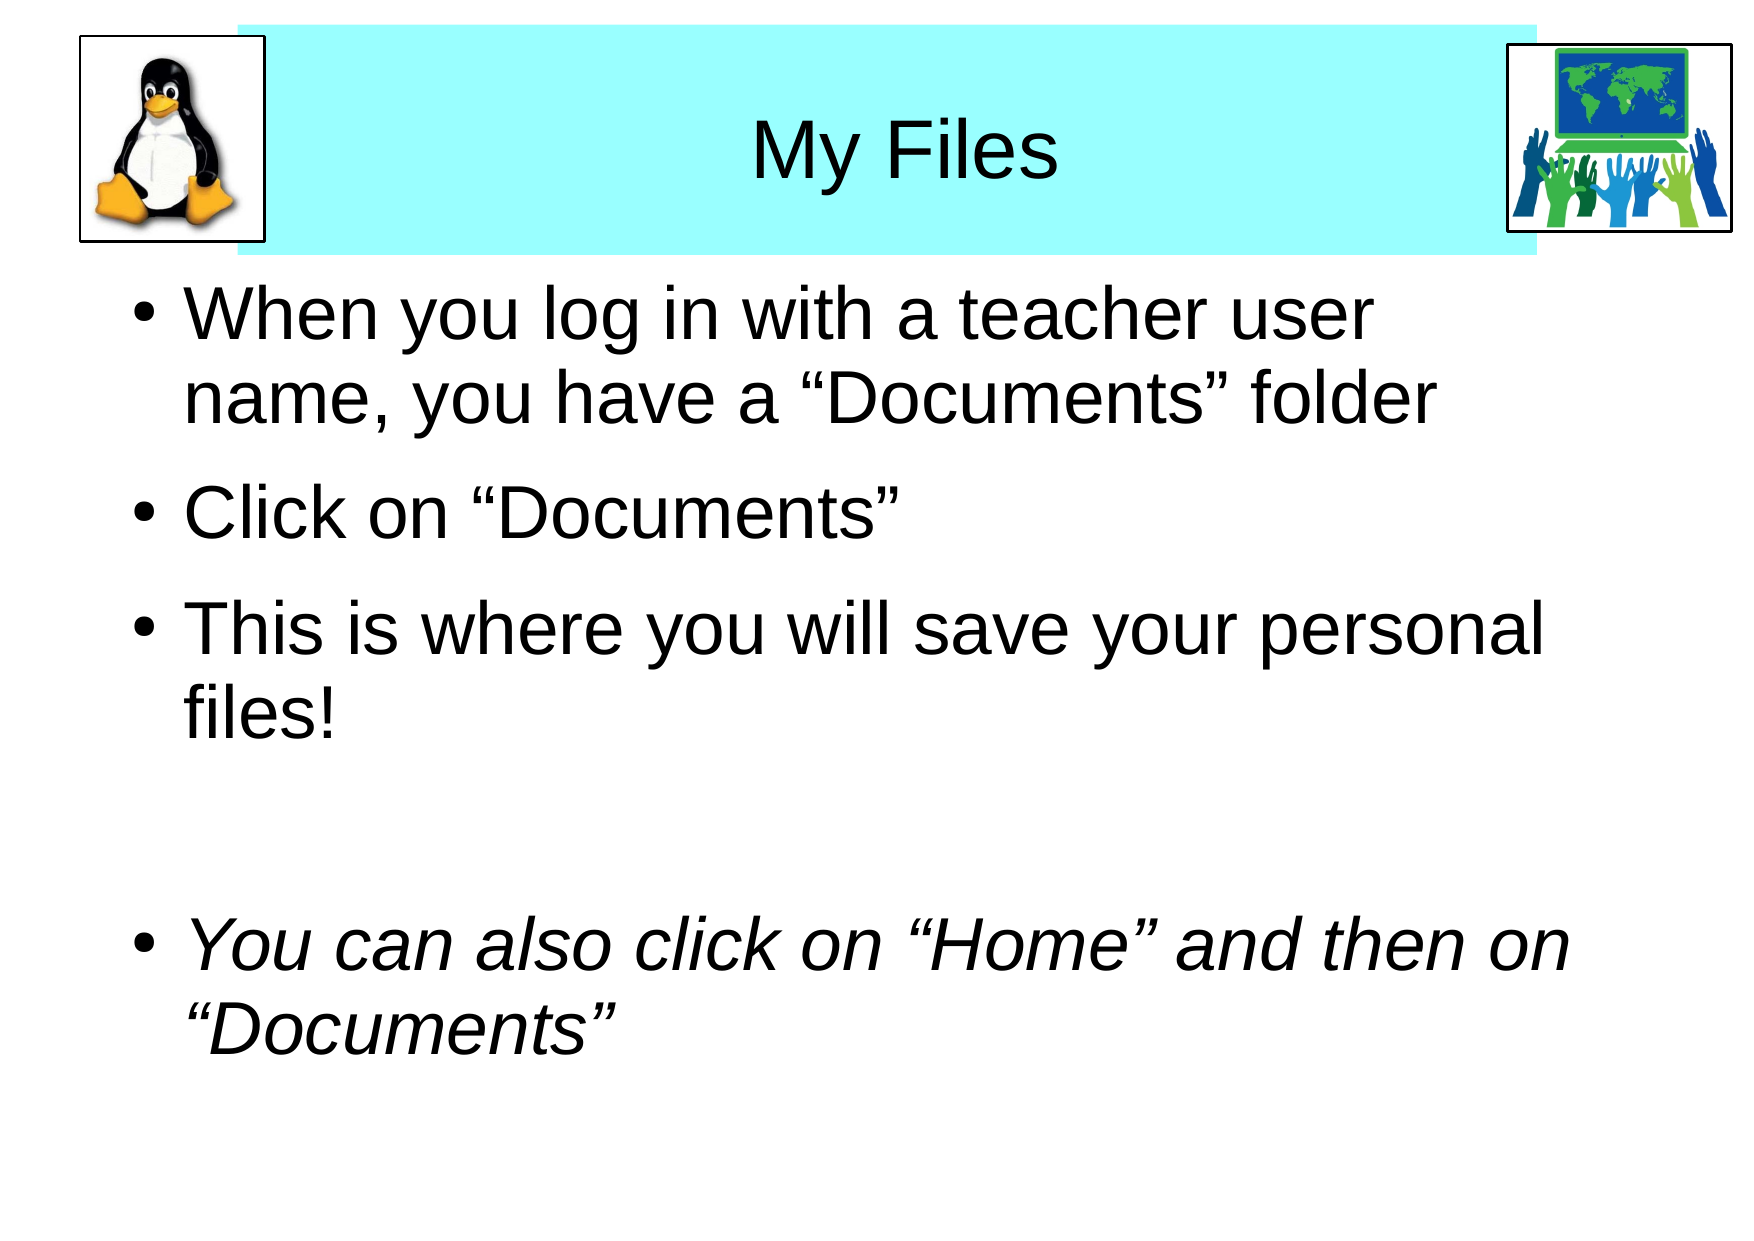

# My Files
When you log in with a teacher user name, you have a “Documents” folder
Click on “Documents”
This is where you will save your personal files!
You can also click on “Home” and then on “Documents”